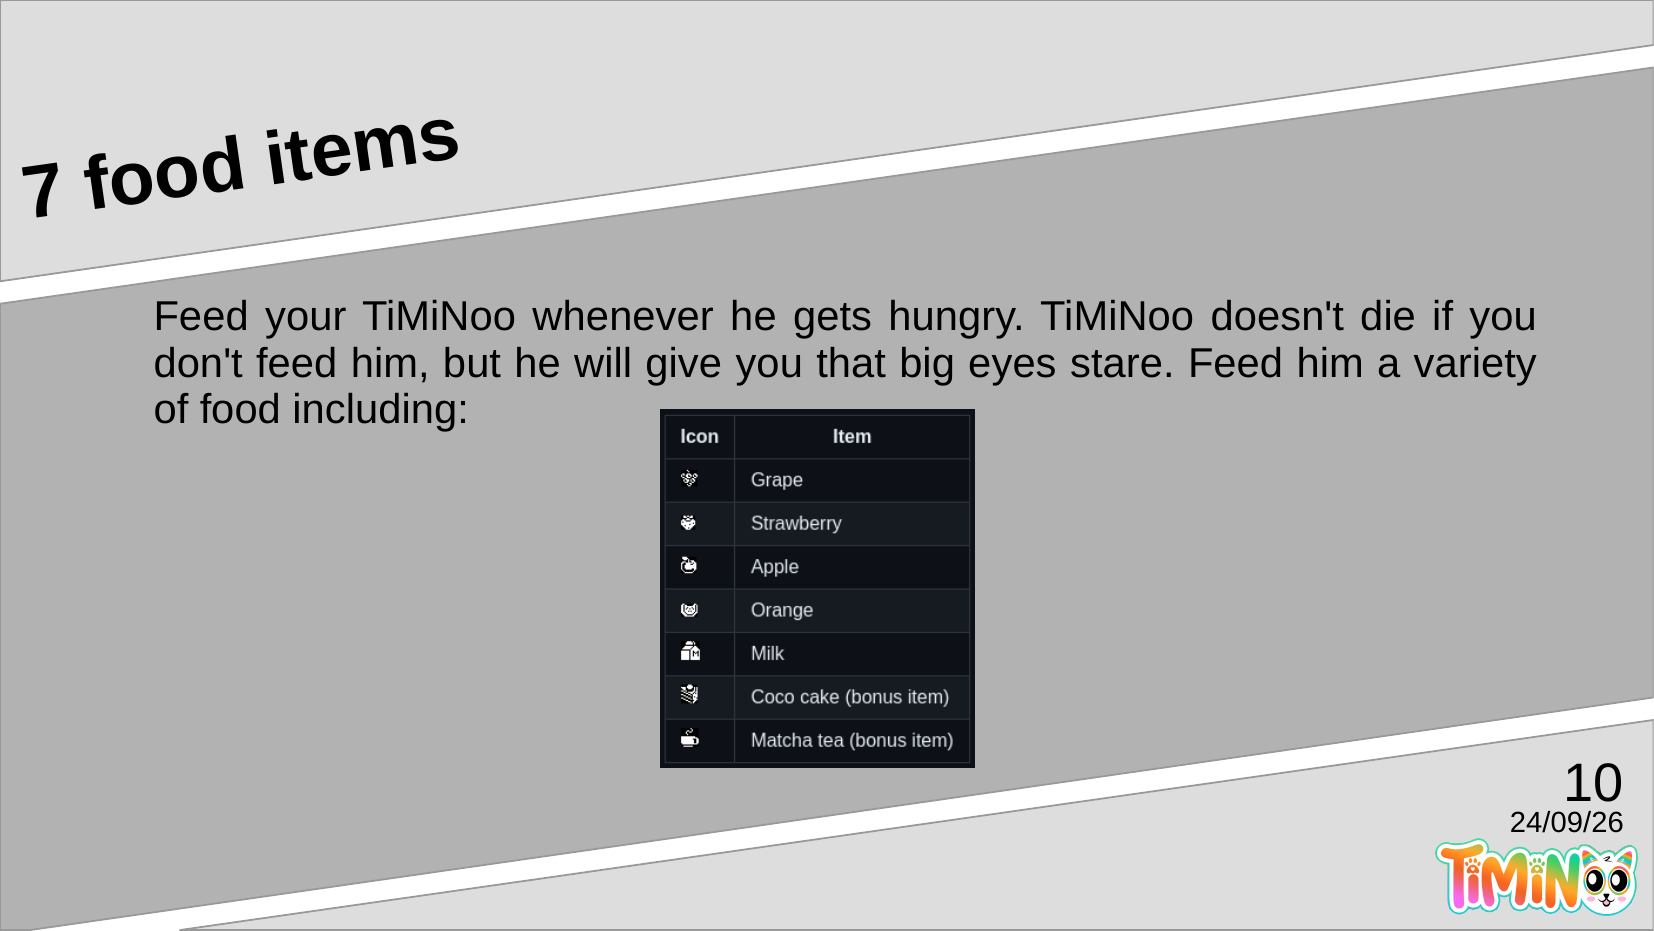

# 7 food items
Feed your TiMiNoo whenever he gets hungry. TiMiNoo doesn't die if you don't feed him, but he will give you that big eyes stare. Feed him a variety of food including:
10